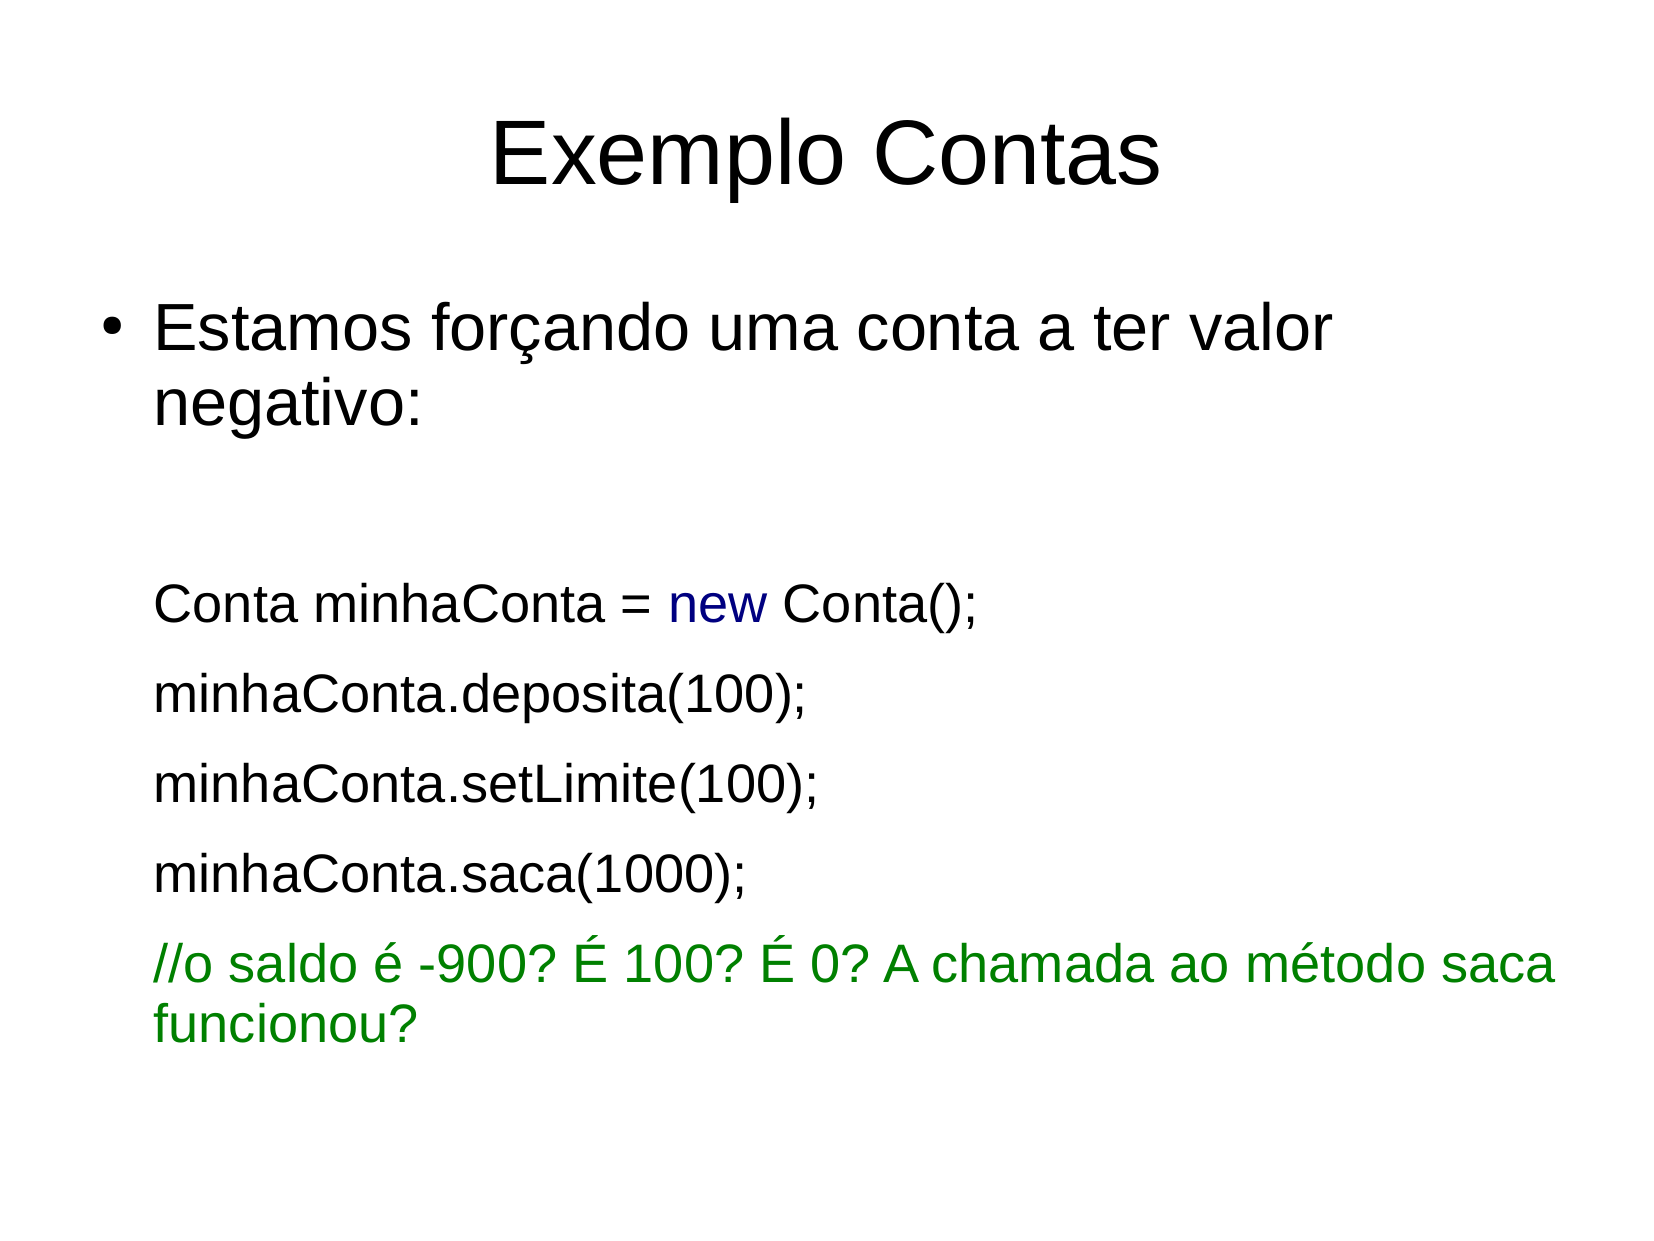

# Exemplo Contas
Estamos forçando uma conta a ter valor negativo:
Conta minhaConta = new Conta();
minhaConta.deposita(100);
minhaConta.setLimite(100);
minhaConta.saca(1000);
//o saldo é -900? É 100? É 0? A chamada ao método saca funcionou?